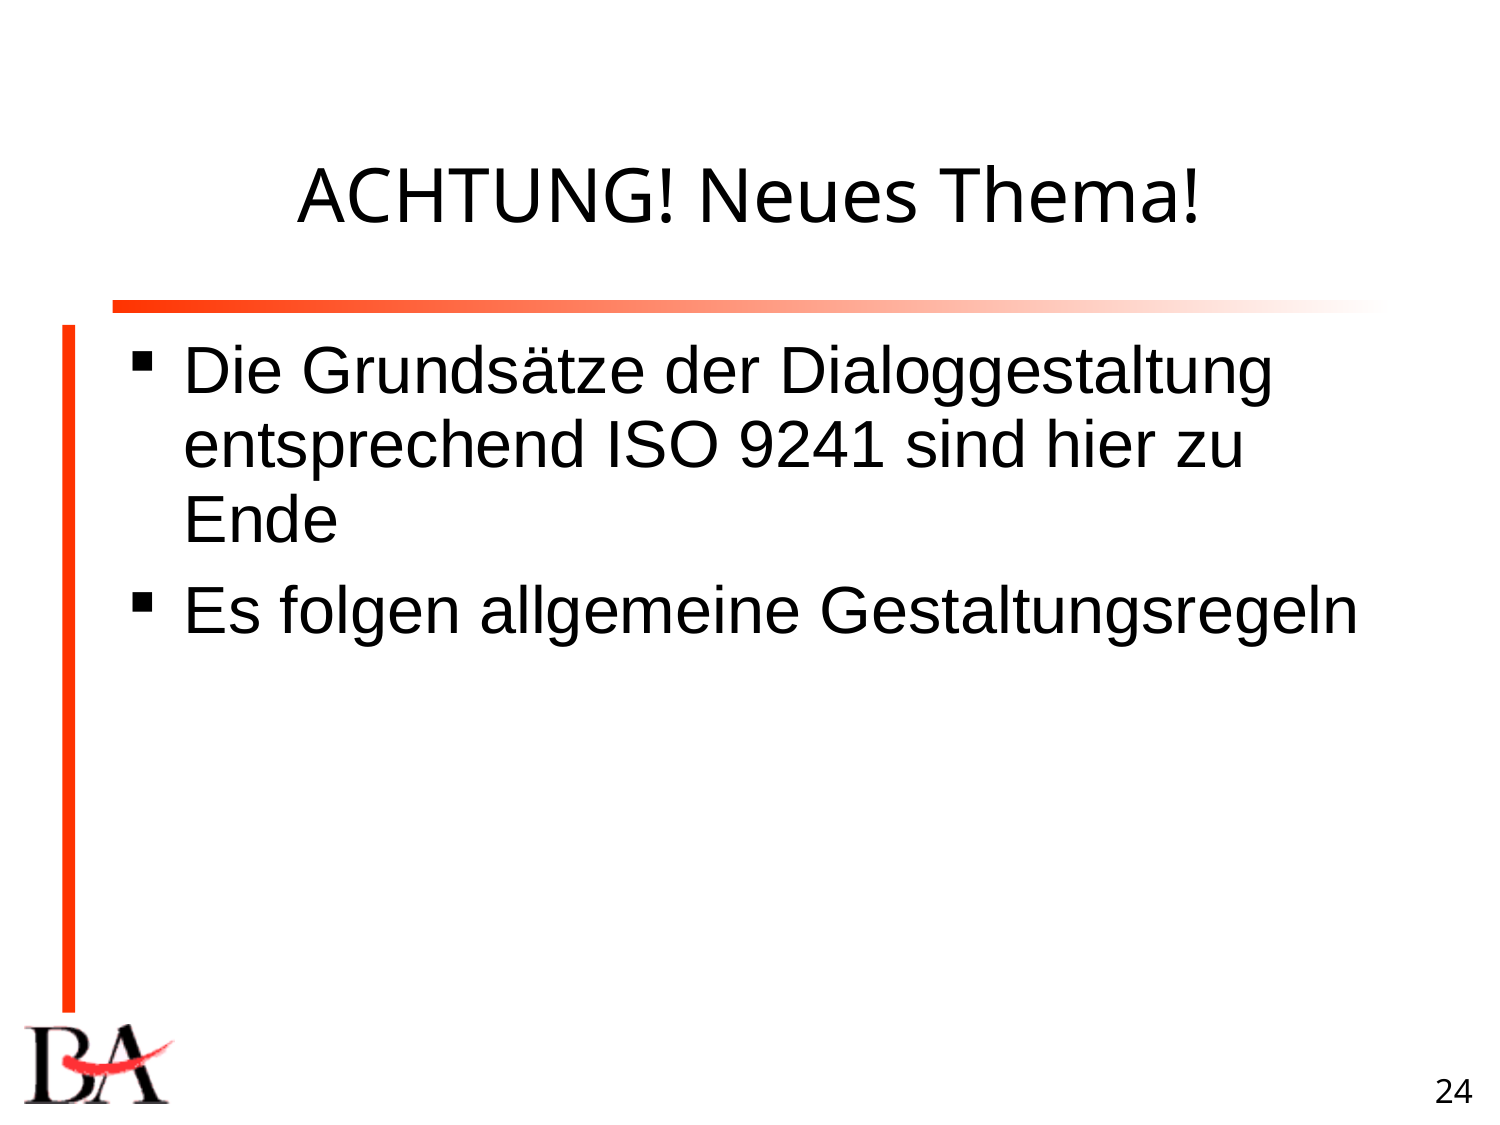

# ACHTUNG! Neues Thema!
Die Grundsätze der Dialoggestaltung entsprechend ISO 9241 sind hier zu Ende
Es folgen allgemeine Gestaltungsregeln